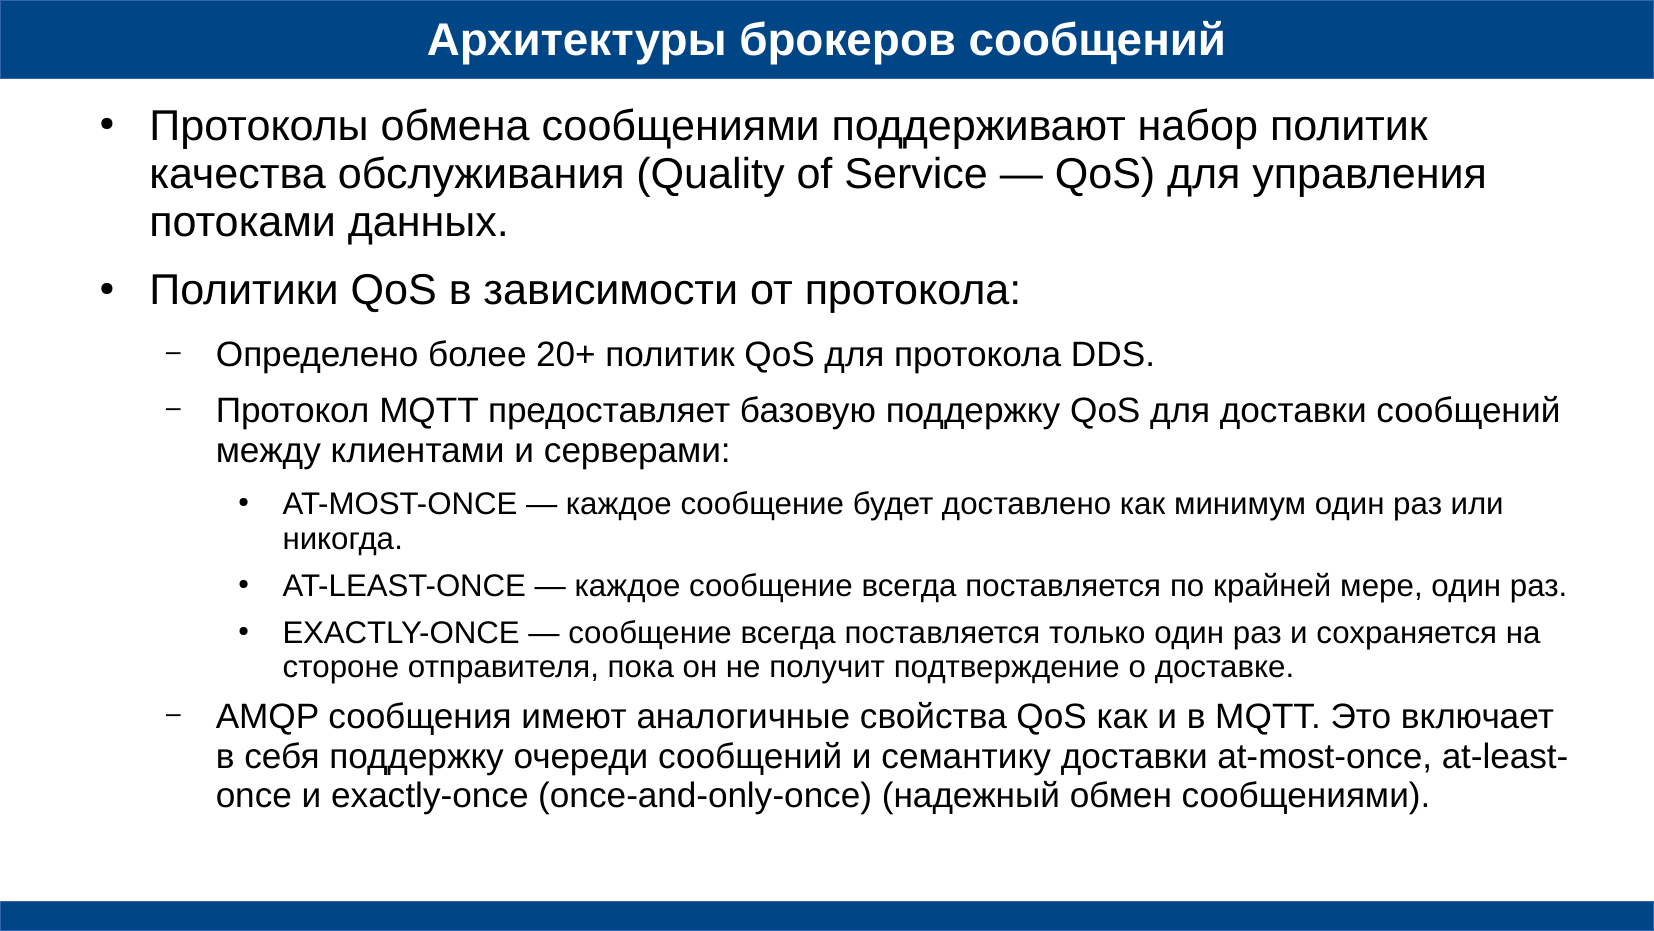

# Архитектуры брокеров сообщений
Протоколы обмена сообщениями поддерживают набор политик качества обслуживания (Quality of Service — QoS) для управления потоками данных.
Политики QoS в зависимости от протокола:
Определено более 20+ политик QoS для протокола DDS.
Протокол MQTT предоставляет базовую поддержку QoS для доставки сообщений между клиентами и серверами:
AT-MOST-ONCE — каждое сообщение будет доставлено как минимум один раз или никогда.
AT-LEAST-ONCE — каждое сообщение всегда поставляется по крайней мере, один раз.
EXACTLY-ONCE — сообщение всегда поставляется только один раз и сохраняется на стороне отправителя, пока он не получит подтверждение о доставке.
AMQP сообщения имеют аналогичные свойства QoS как и в MQTT. Это включает в себя поддержку очереди сообщений и семантику доставки at-most-once, at-least-once и exactly-once (once-and-only-once) (надежный обмен сообщениями).